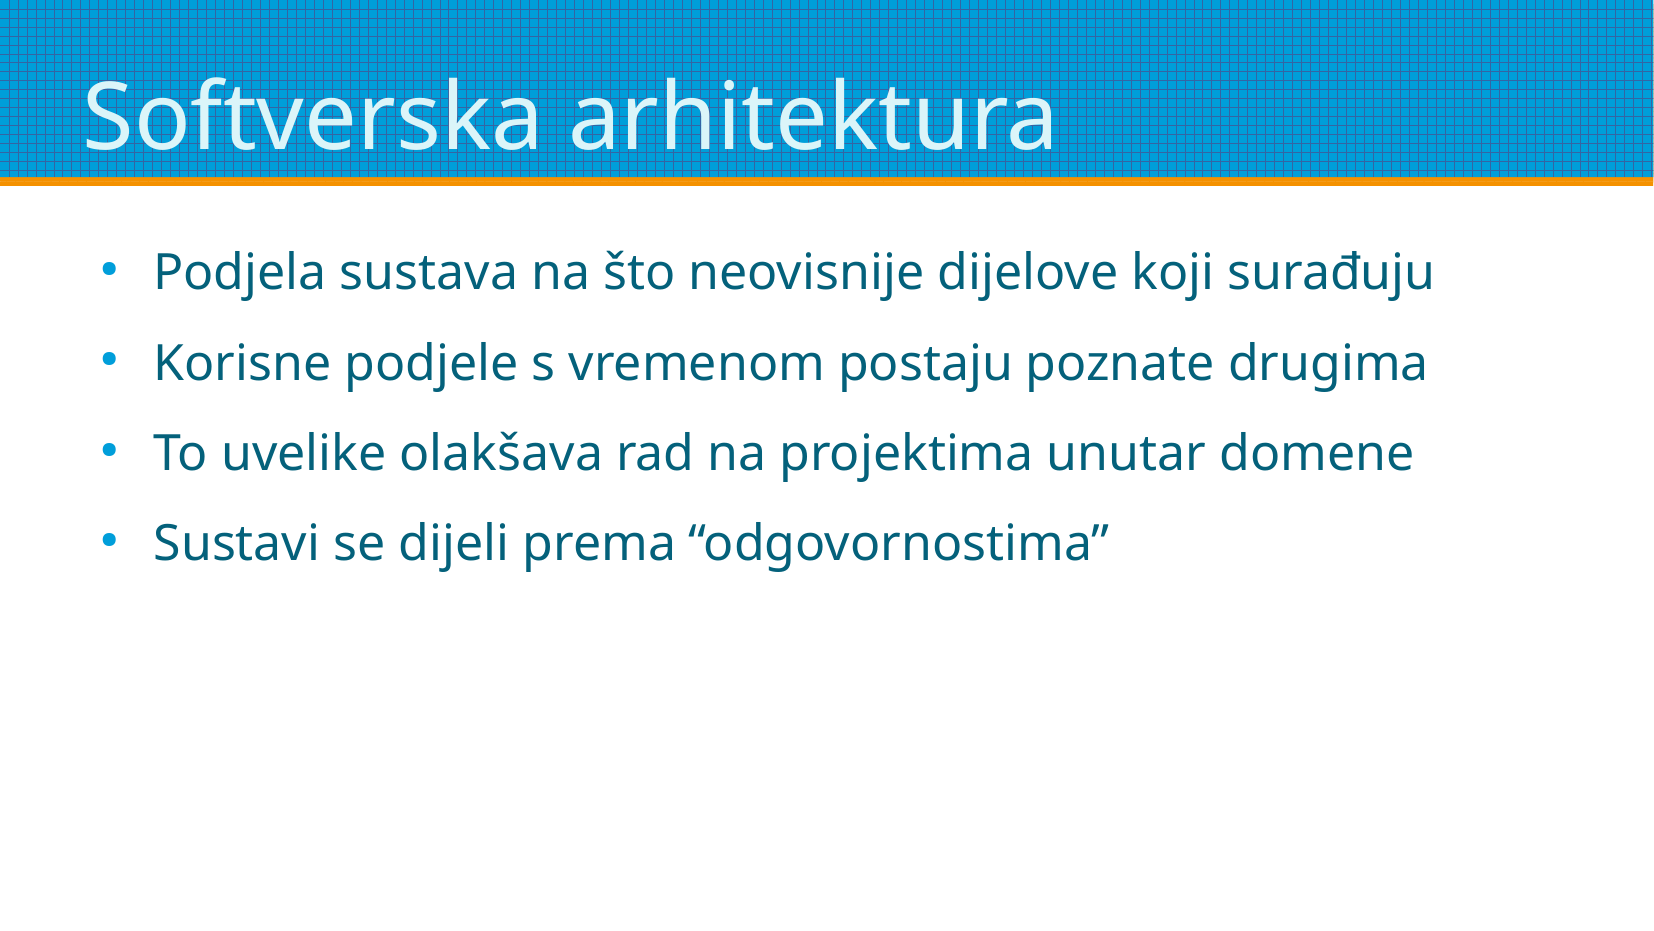

# Softverska arhitektura
Podjela sustava na što neovisnije dijelove koji surađuju
Korisne podjele s vremenom postaju poznate drugima
To uvelike olakšava rad na projektima unutar domene
Sustavi se dijeli prema “odgovornostima”